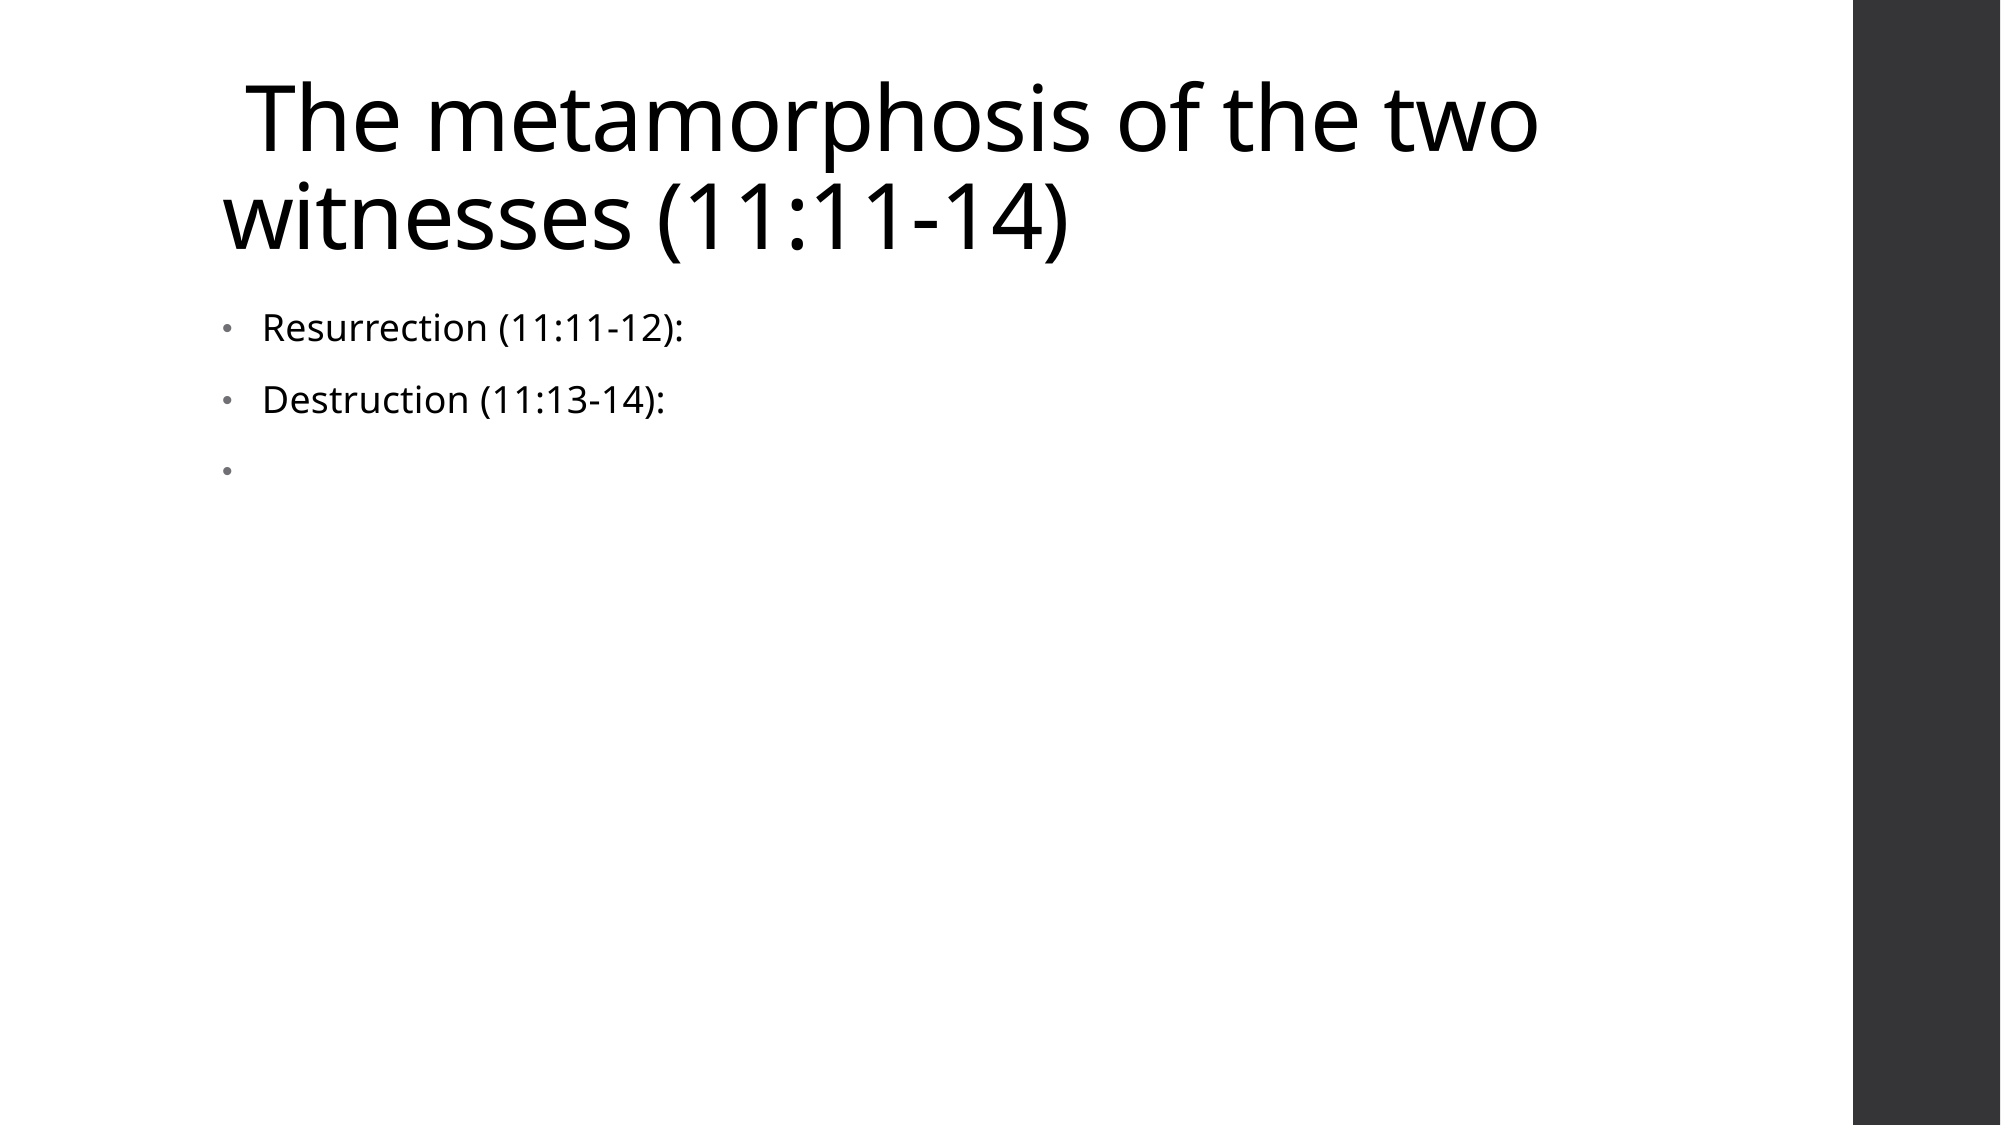

# The metamorphosis of the two witnesses (11:11-14)
 Resurrection (11:11-12):
 Destruction (11:13-14):